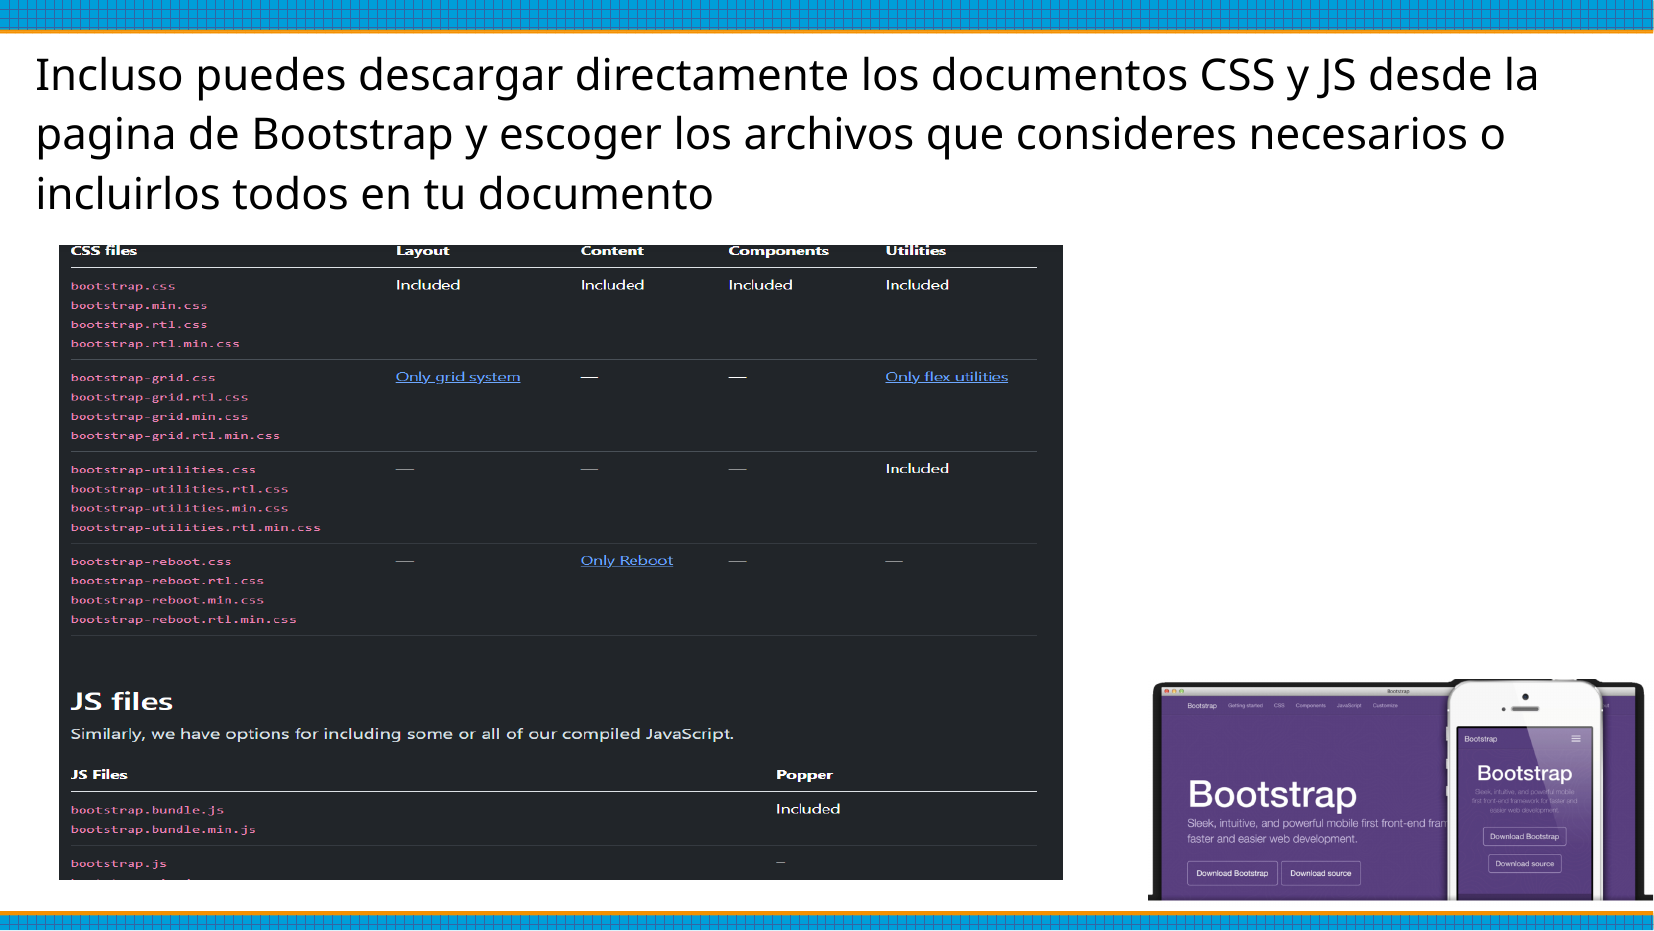

Incluso puedes descargar directamente los documentos CSS y JS desde la pagina de Bootstrap y escoger los archivos que consideres necesarios o incluirlos todos en tu documento